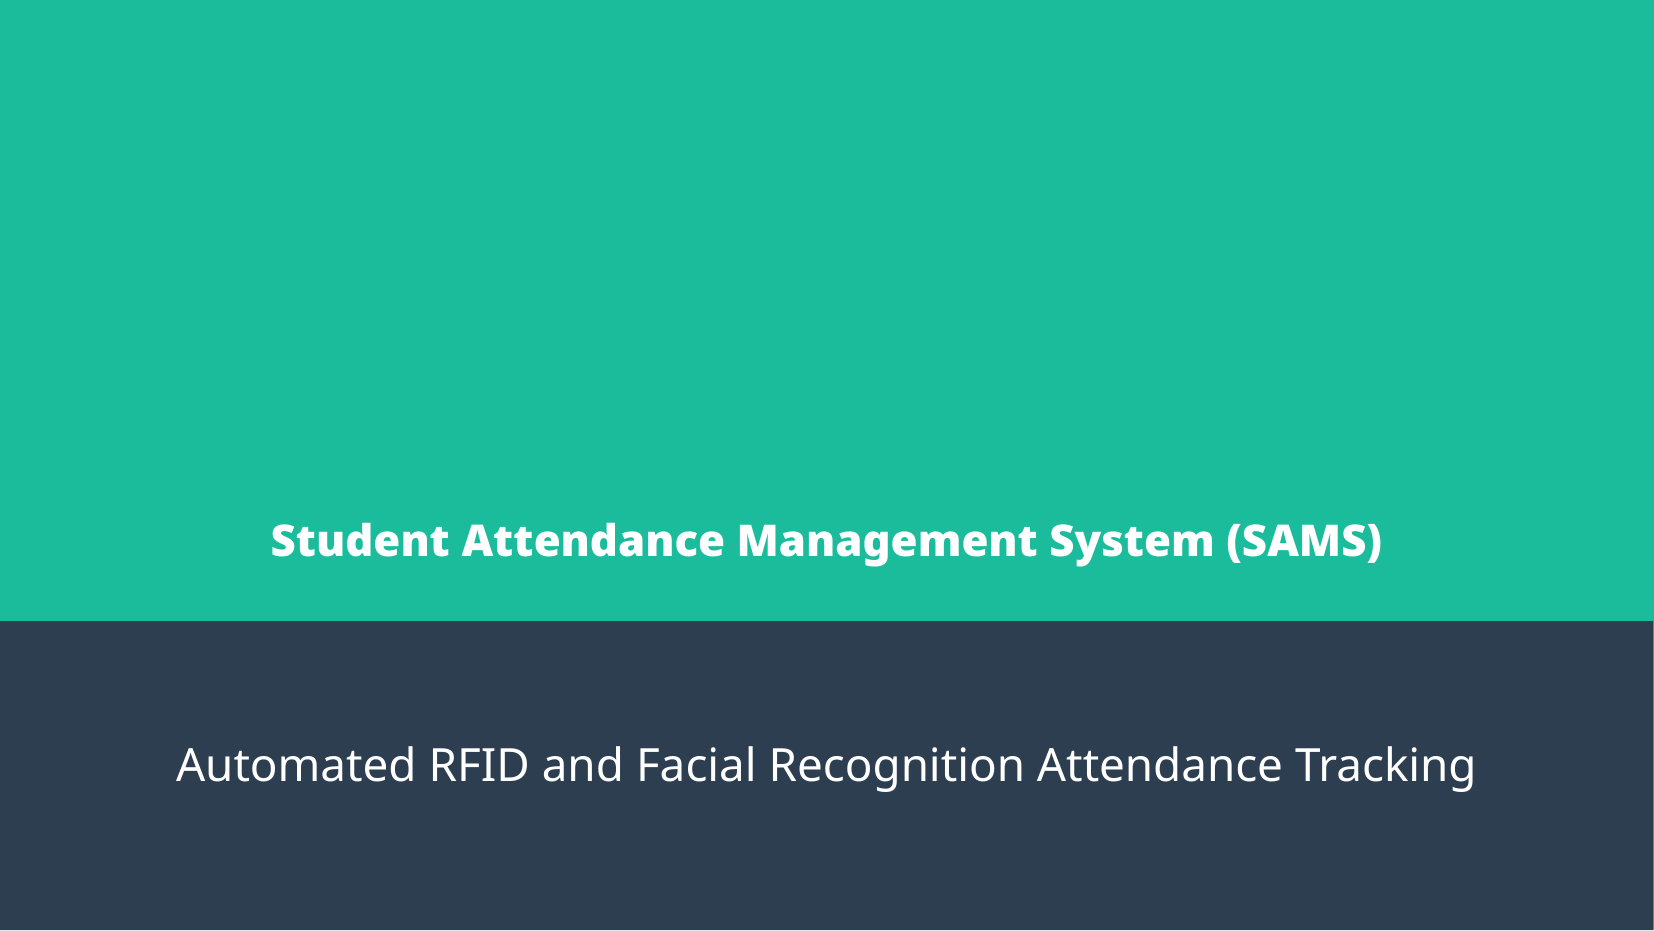

# Student Attendance Management System (SAMS)
Automated RFID and Facial Recognition Attendance Tracking